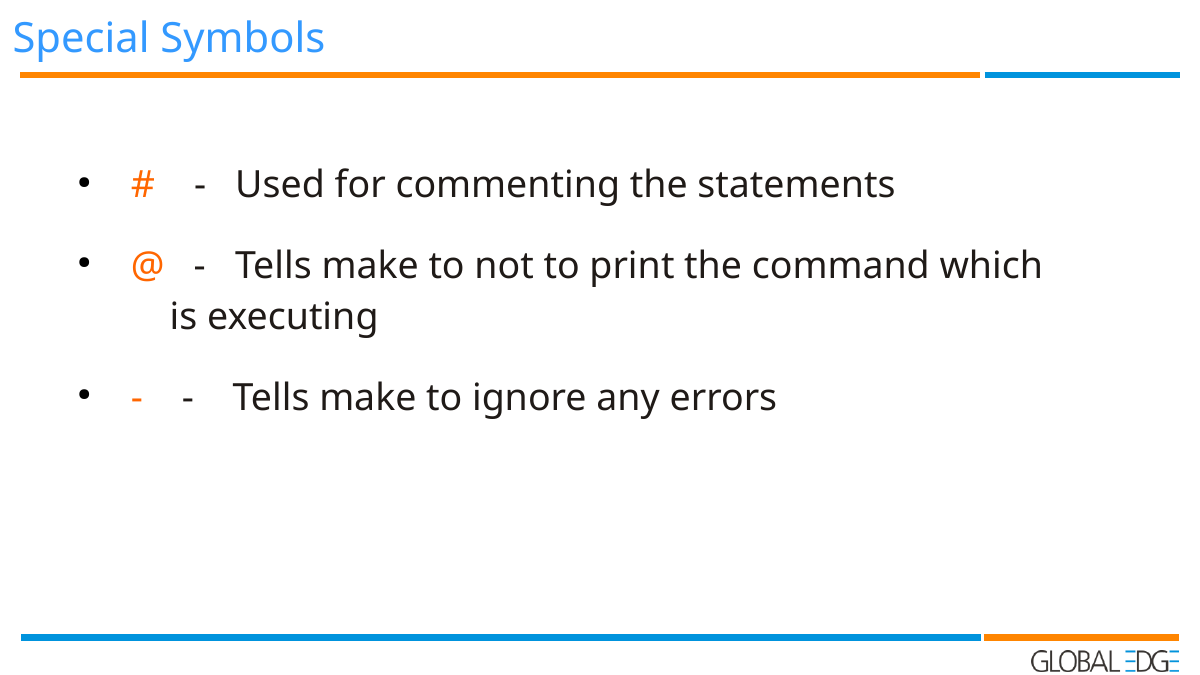

# Special Symbols
# - Used for commenting the statements
@ - Tells make to not to print the command which is executing
- - Tells make to ignore any errors